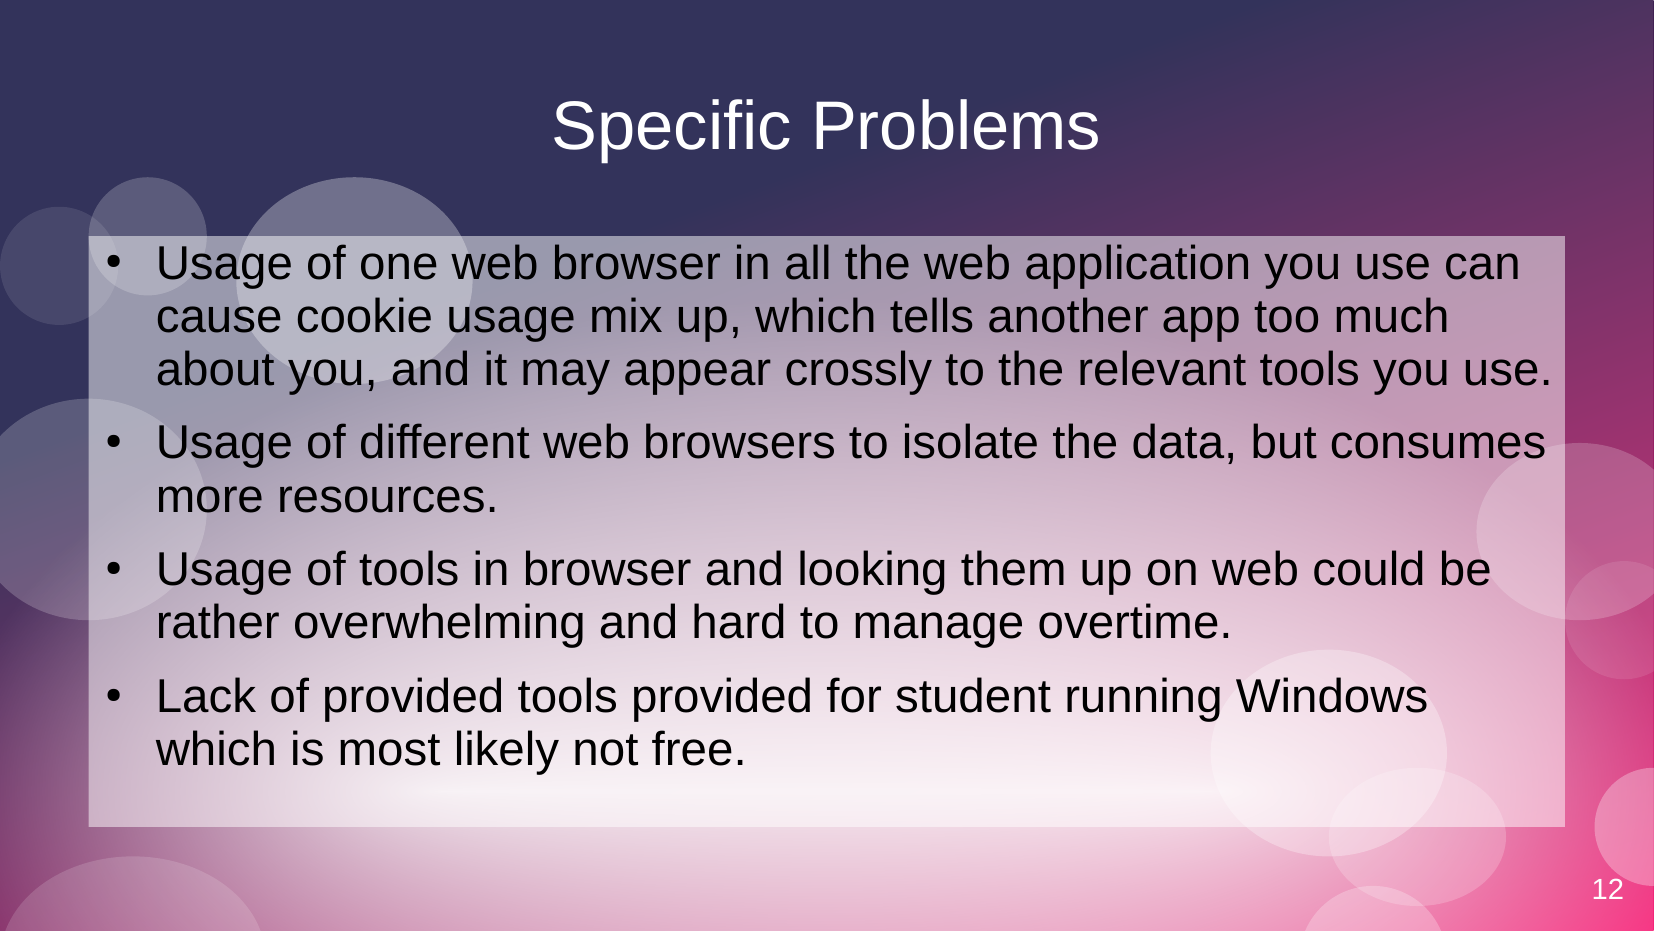

# Specific Problems
Usage of one web browser in all the web application you use can cause cookie usage mix up, which tells another app too much about you, and it may appear crossly to the relevant tools you use.
Usage of different web browsers to isolate the data, but consumes more resources.
Usage of tools in browser and looking them up on web could be rather overwhelming and hard to manage overtime.
Lack of provided tools provided for student running Windows which is most likely not free.